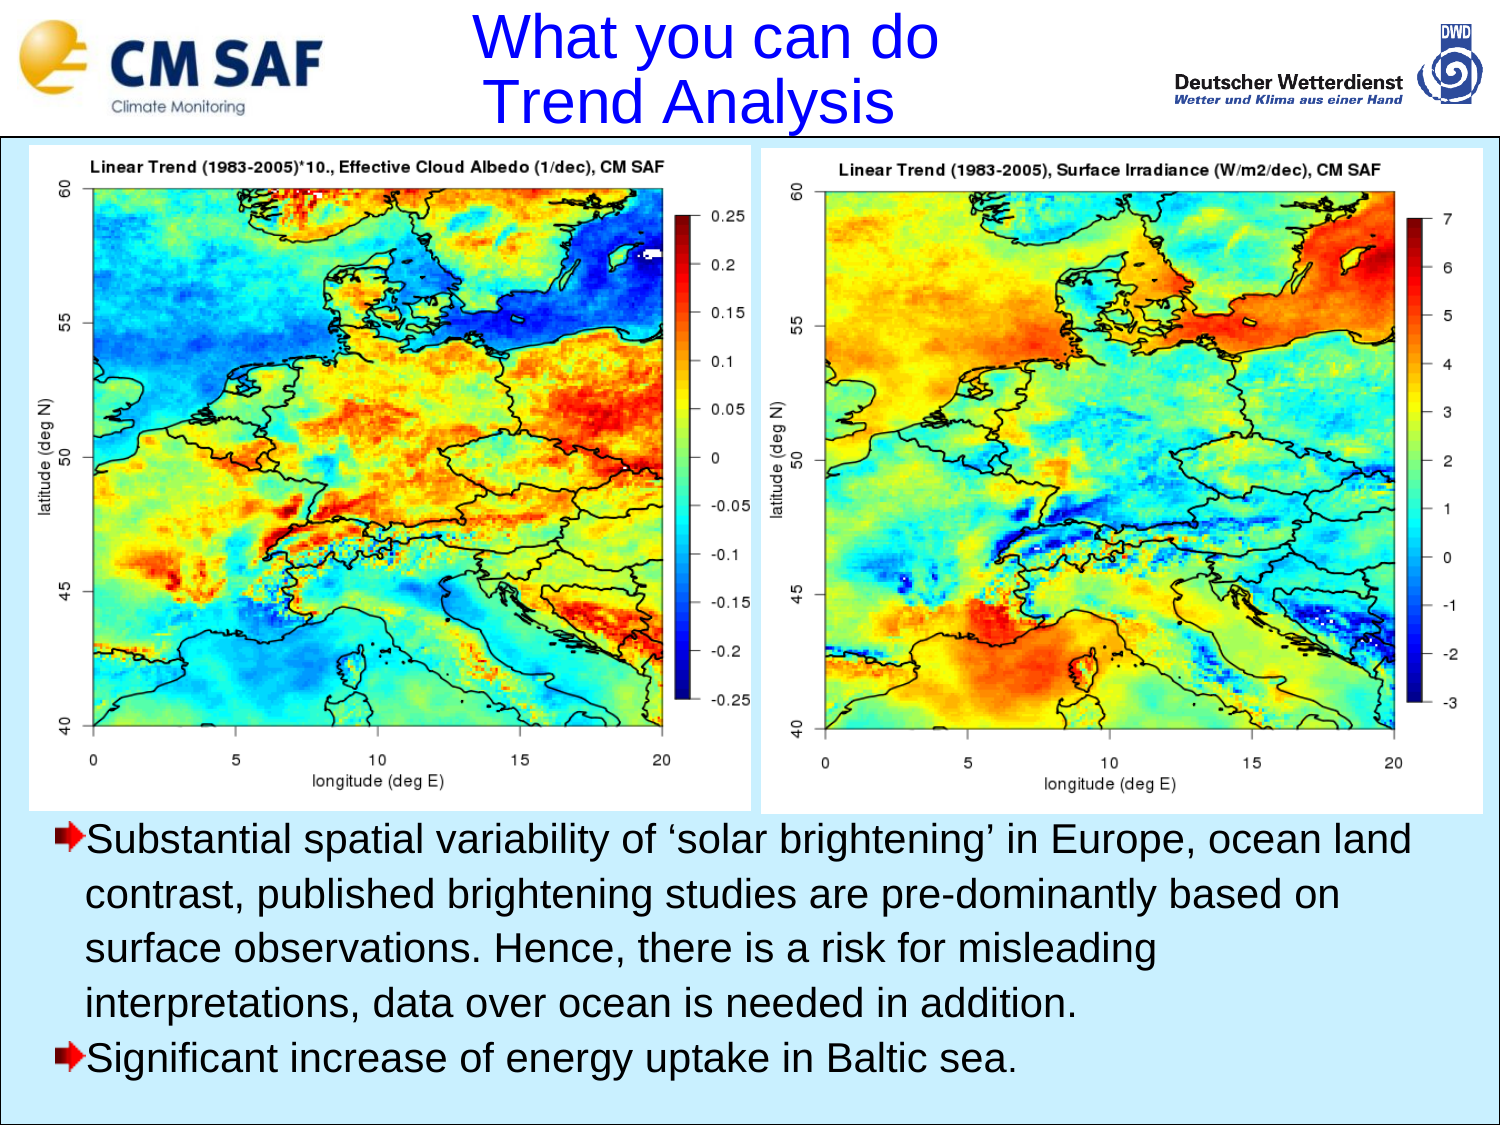

What you can do
 Trend Analysis
Substantial spatial variability of ‘solar brightening’ in Europe, ocean land contrast, published brightening studies are pre-dominantly based on surface observations. Hence, there is a risk for misleading interpretations, data over ocean is needed in addition.
Significant increase of energy uptake in Baltic sea.